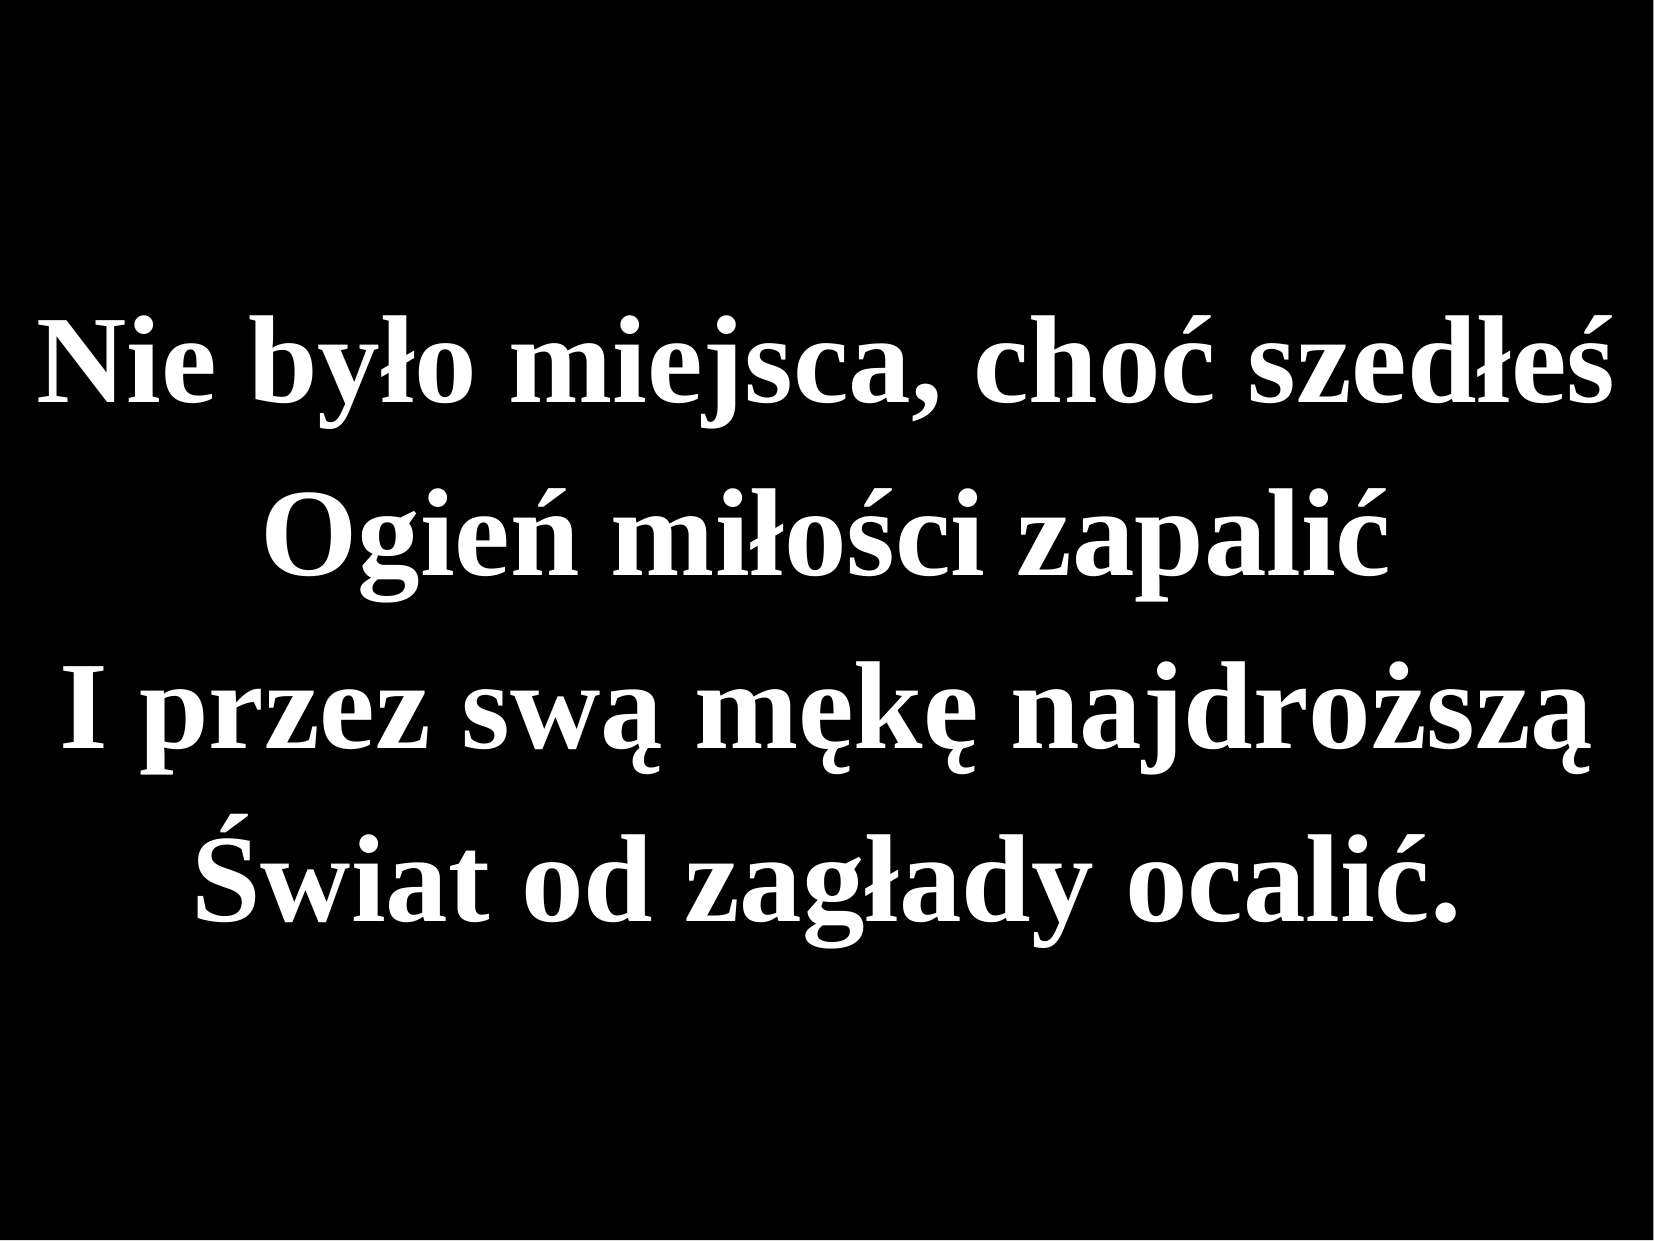

# Nie było miejsca, choć szedłeś ppp Ogień miłości zapalić ppp I przez swą mękę najdroższą ppp Świat od zagłady ocalić.